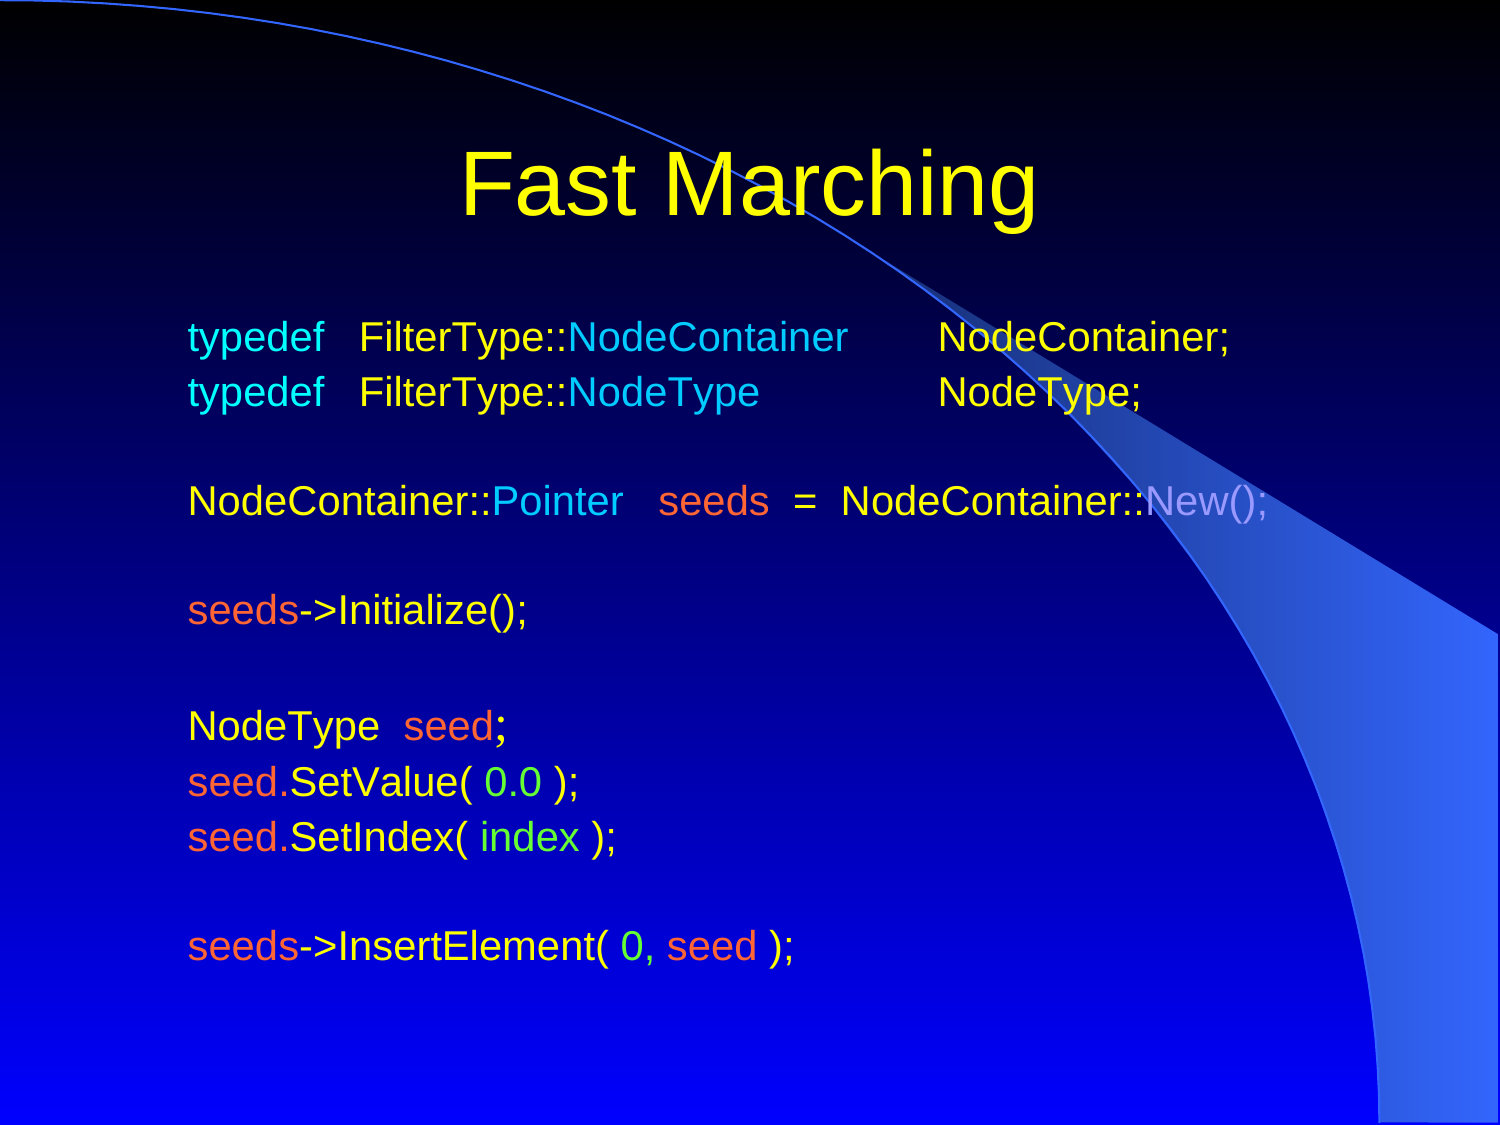

# Fast Marching
typedef FilterType::NodeContainer 	NodeContainer;
typedef FilterType::NodeType		NodeType;
NodeContainer::Pointer seeds = NodeContainer::New();
seeds->Initialize();
NodeType seed;
seed.SetValue( 0.0 );
seed.SetIndex( index );
seeds->InsertElement( 0, seed );